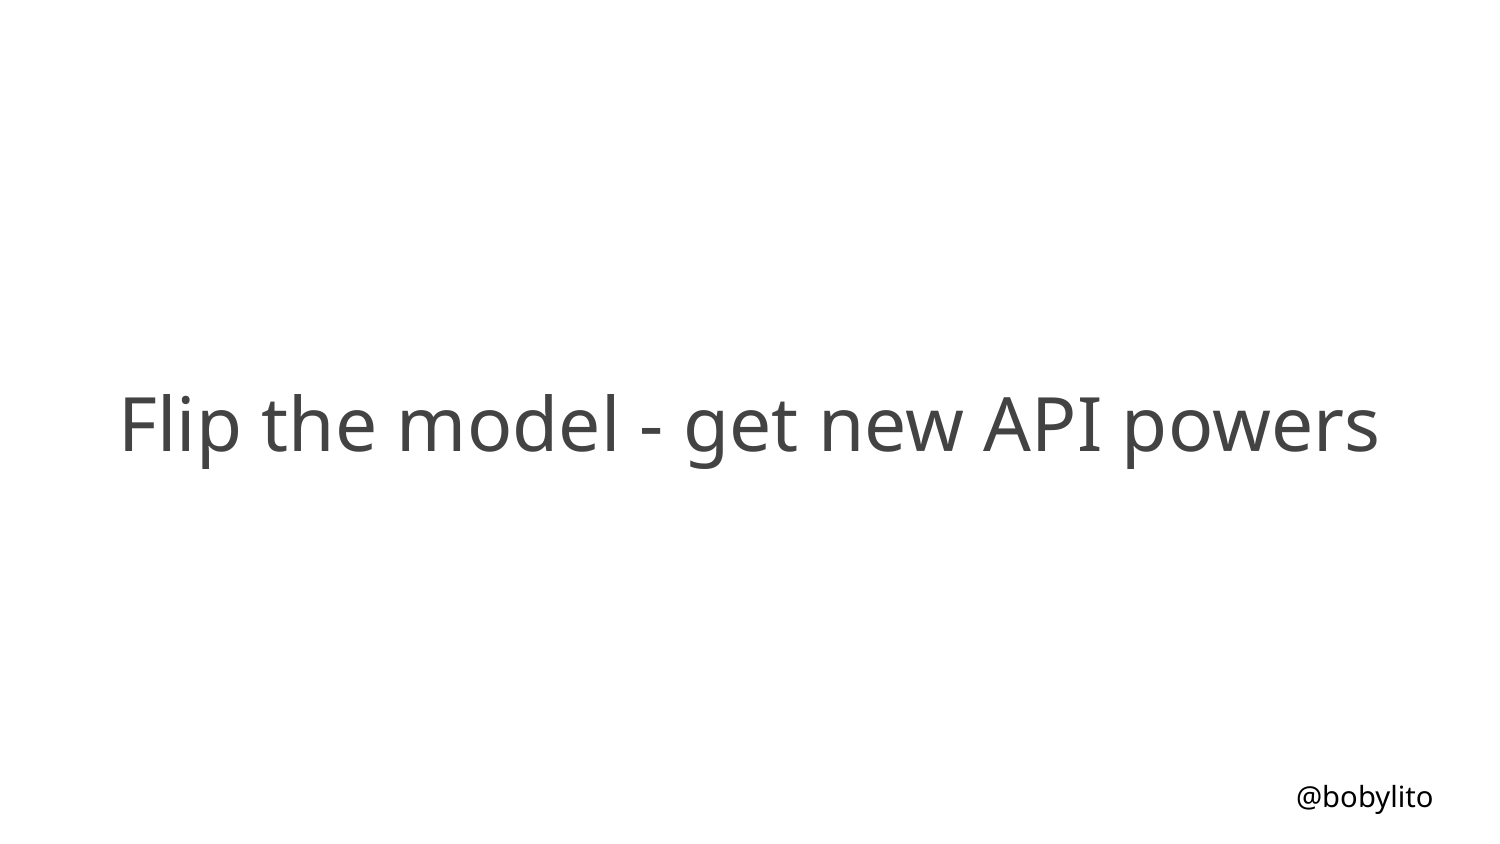

# Flip the model - get new API powers